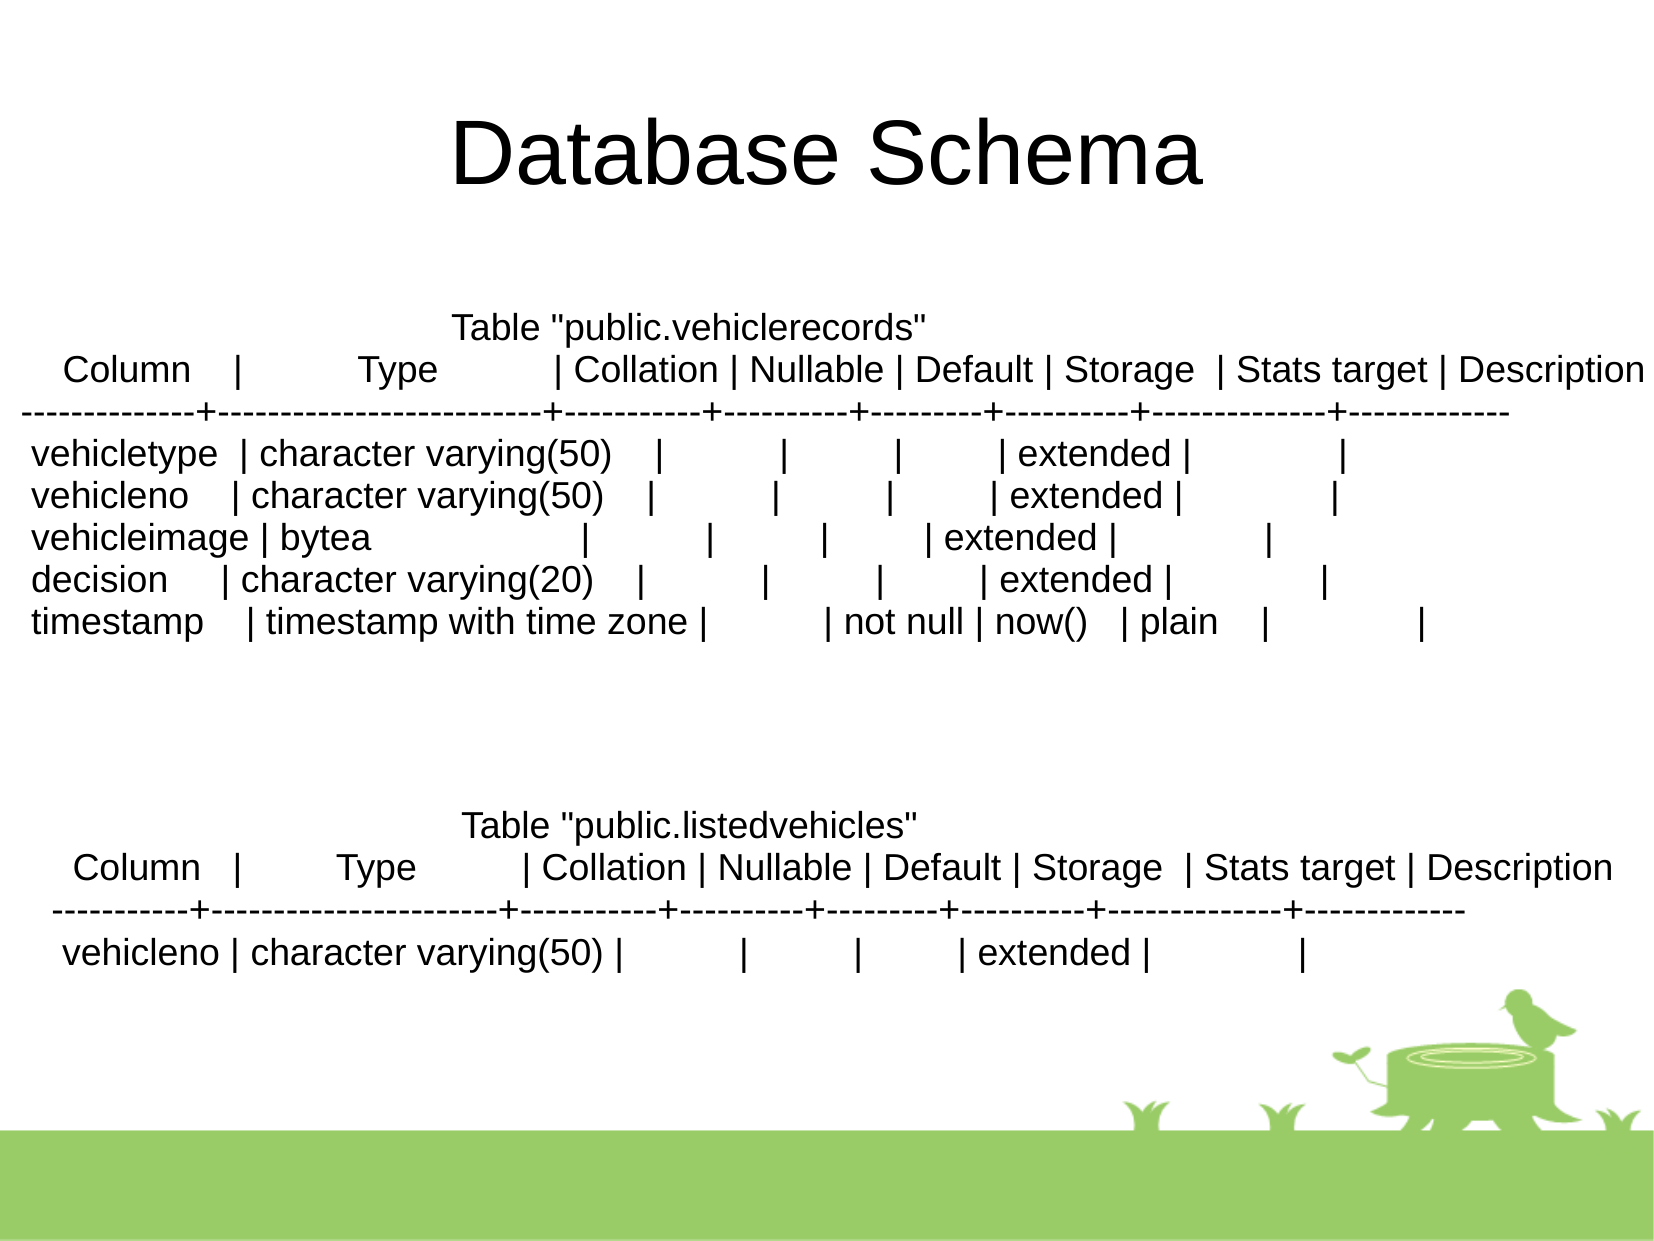

# Database Schema
 Table "public.vehiclerecords"
 Column | Type | Collation | Nullable | Default | Storage | Stats target | Description
--------------+--------------------------+-----------+----------+---------+----------+--------------+-------------
 vehicletype | character varying(50) | | | | extended | |
 vehicleno | character varying(50) | | | | extended | |
 vehicleimage | bytea | | | | extended | |
 decision | character varying(20) | | | | extended | |
 timestamp | timestamp with time zone | | not null | now() | plain | |
 Table "public.listedvehicles"
 Column | Type | Collation | Nullable | Default | Storage | Stats target | Description
-----------+-----------------------+-----------+----------+---------+----------+--------------+-------------
 vehicleno | character varying(50) | | | | extended | |